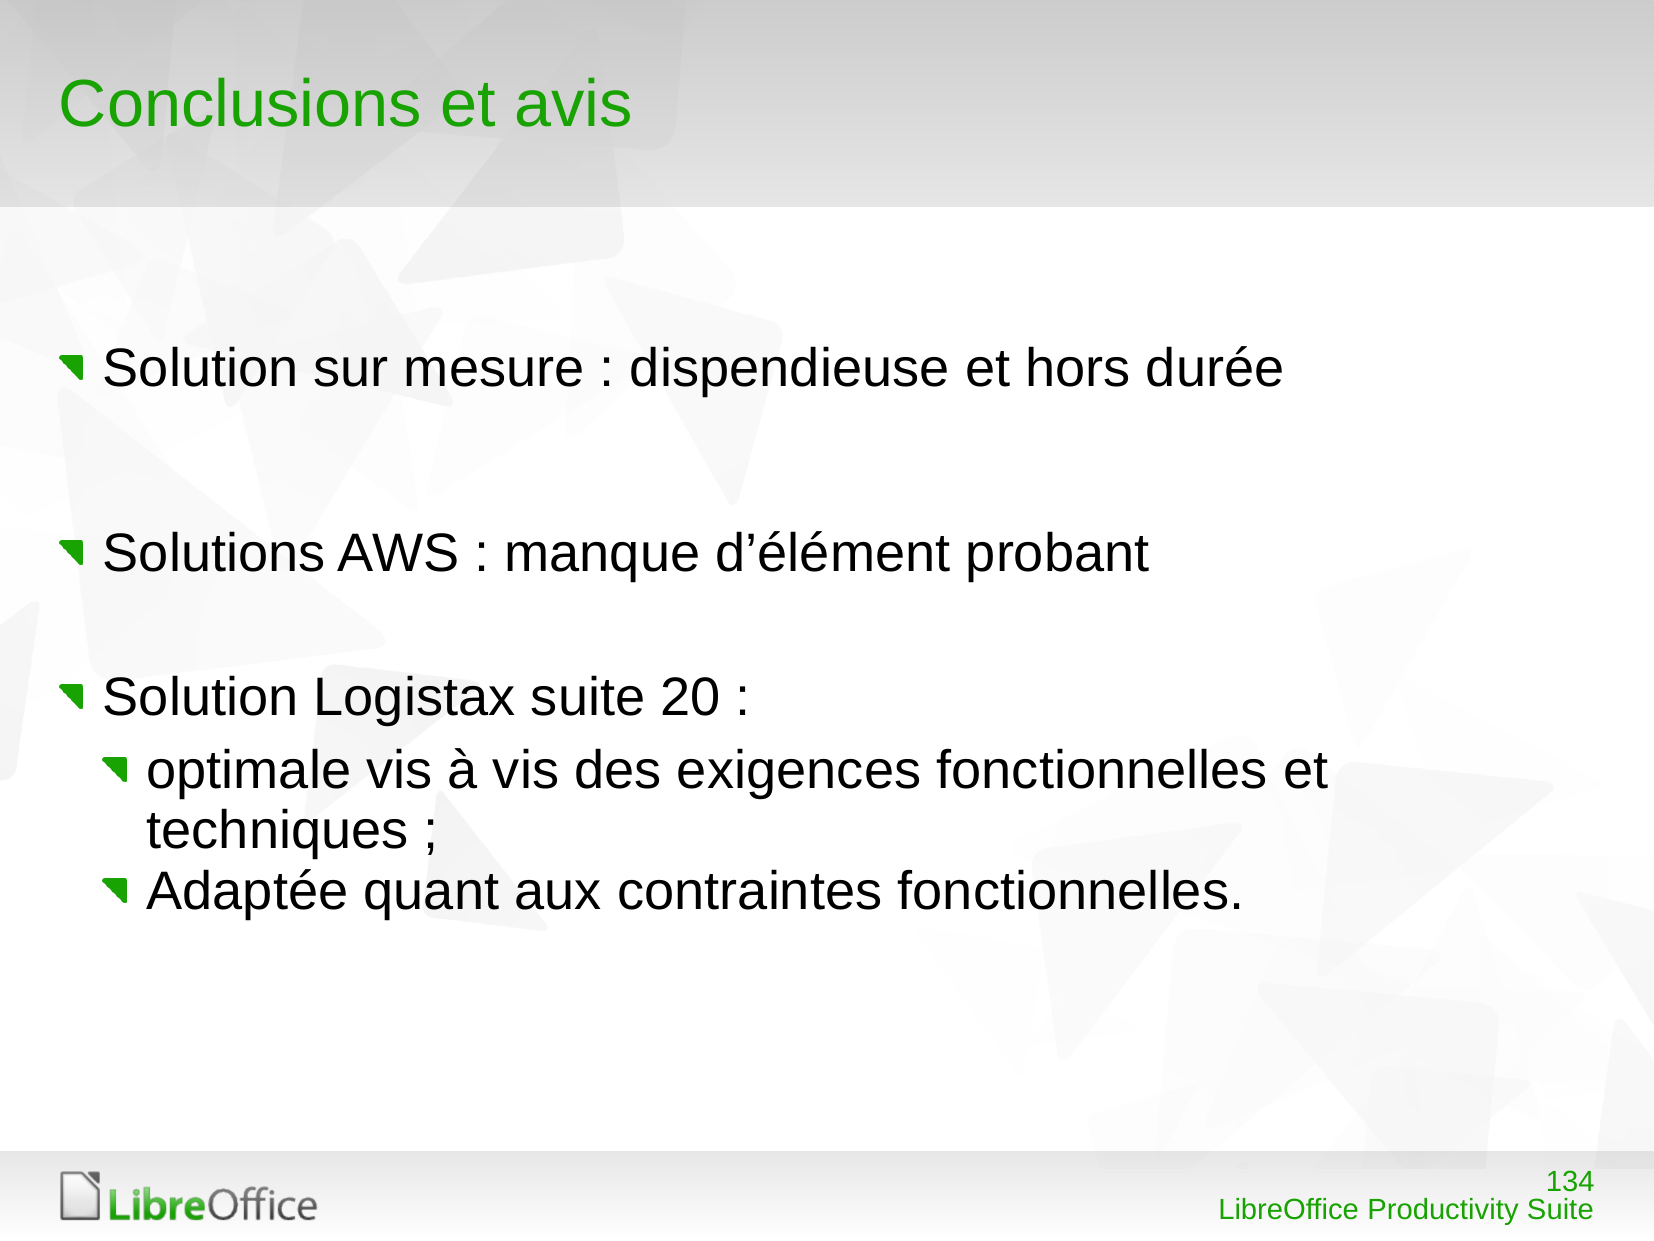

# Conclusions et avis
Solution sur mesure : dispendieuse et hors durée
Solutions AWS : manque d’élément probant
Solution Logistax suite 20 :
optimale vis à vis des exigences fonctionnelles et techniques ;
Adaptée quant aux contraintes fonctionnelles.
134
LibreOffice Productivity Suite